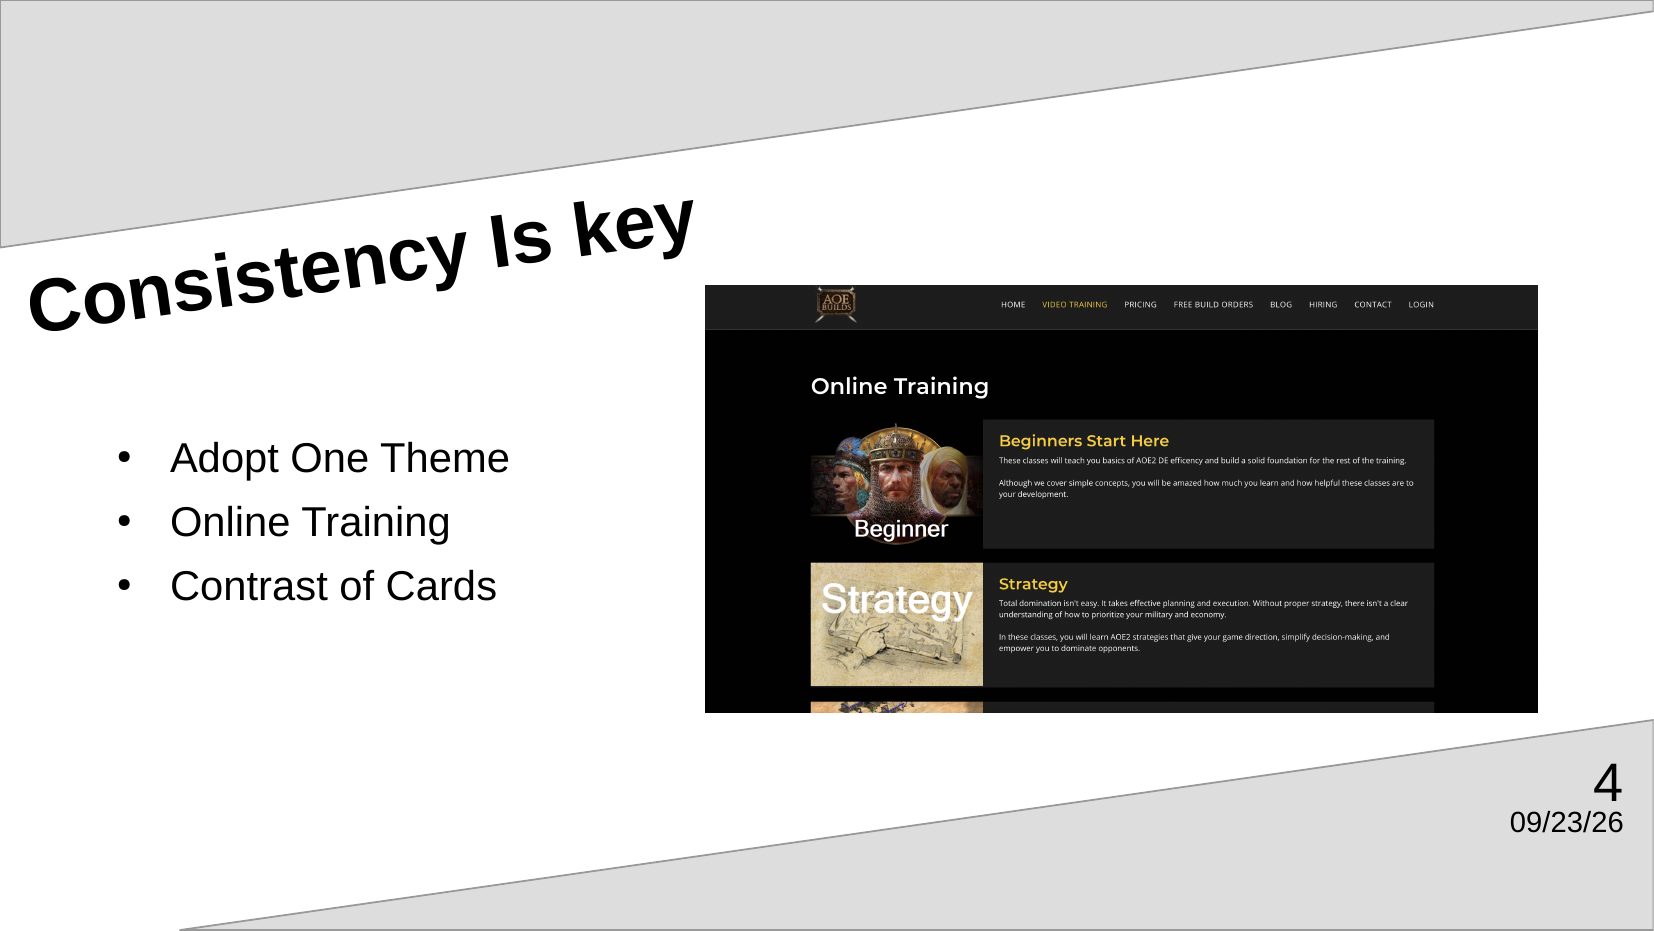

# Consistency Is key
Adopt One Theme
Online Training
Contrast of Cards
4